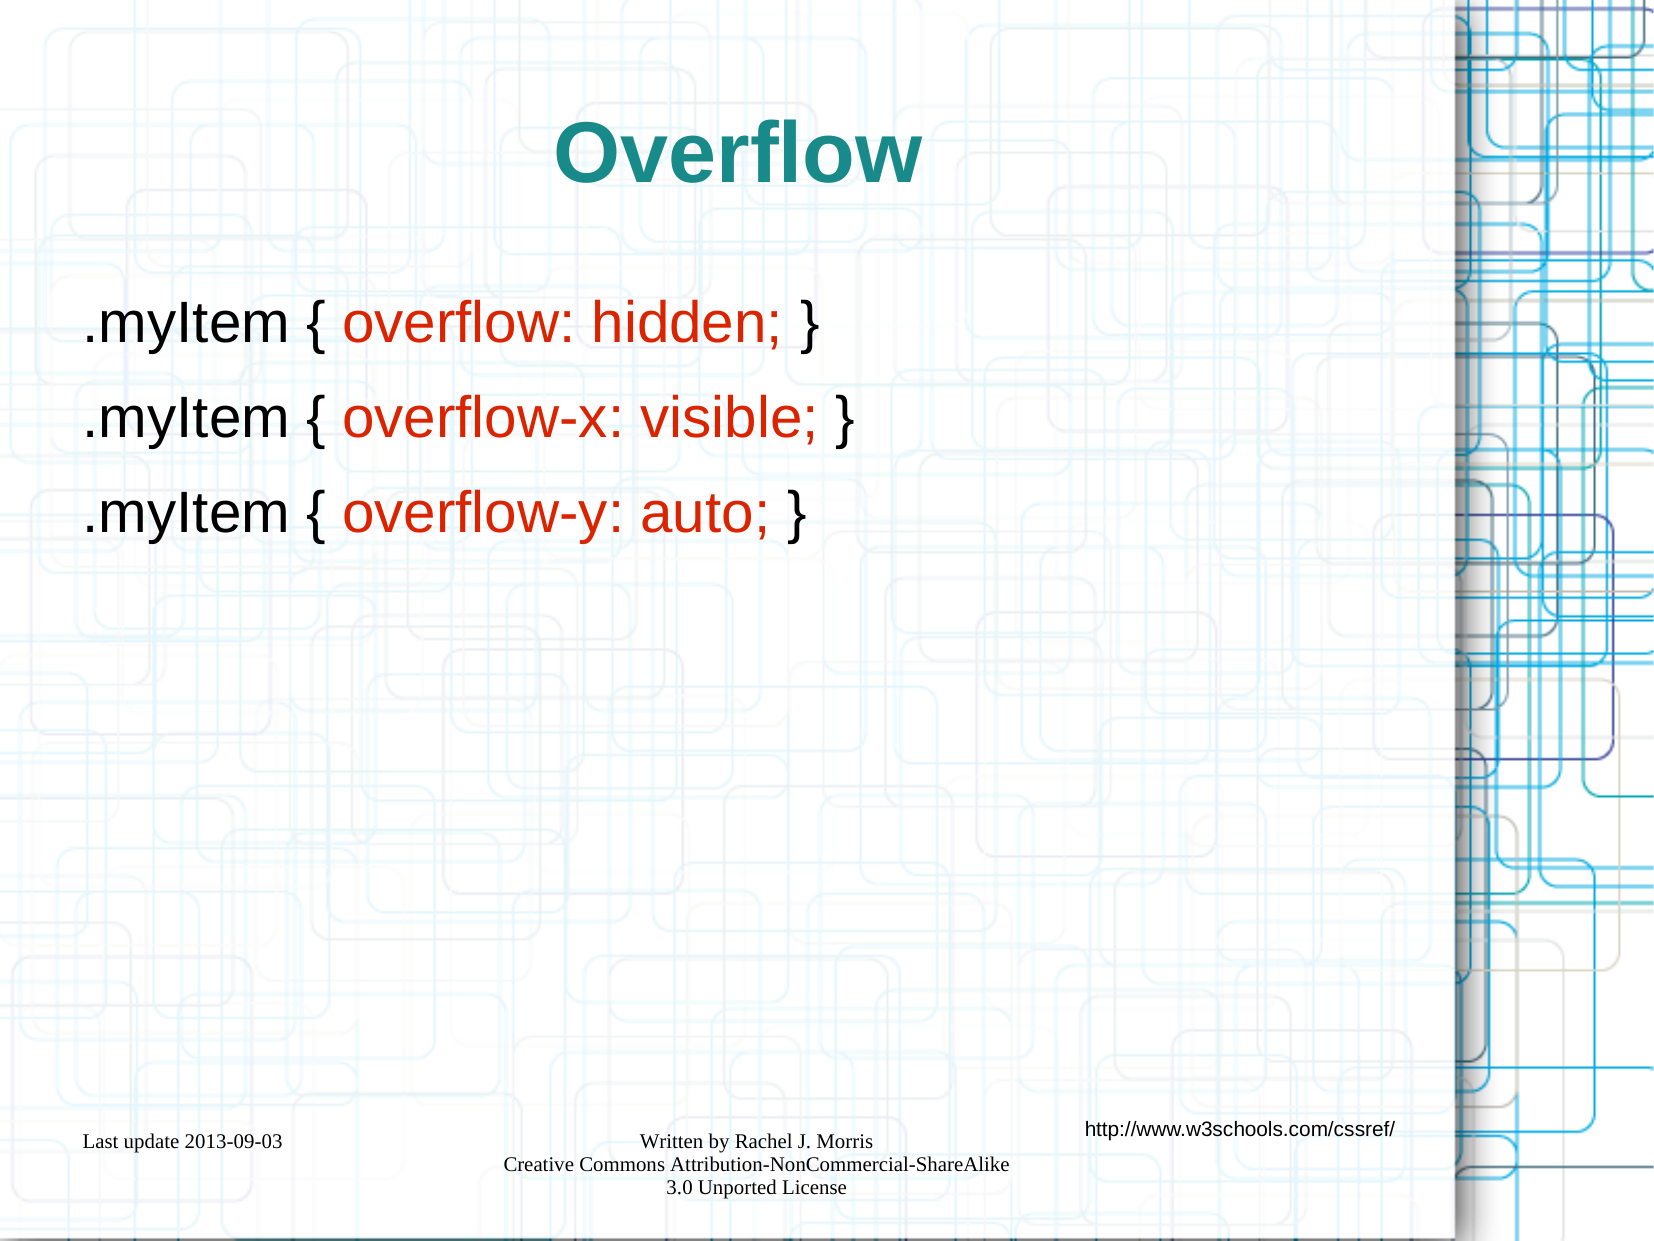

# Overflow
.myItem { overflow: hidden; }
.myItem { overflow-x: visible; }
.myItem { overflow-y: auto; }
http://www.w3schools.com/cssref/